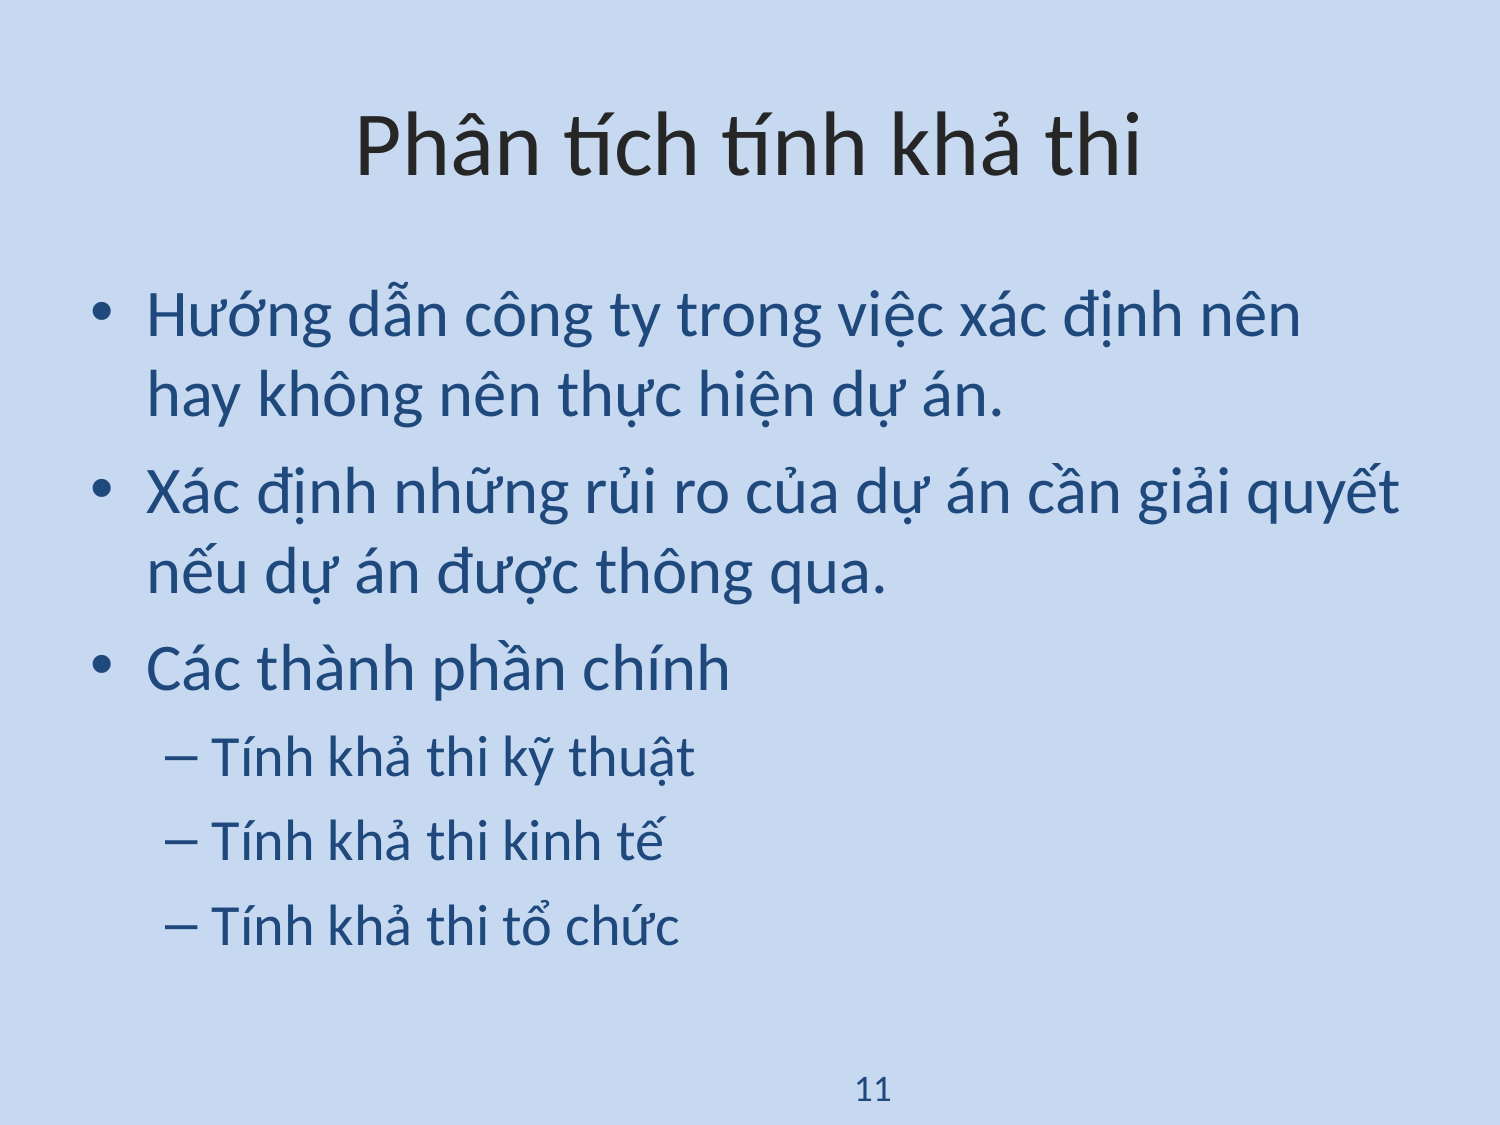

# Phân tích tính khả thi
Hướng dẫn công ty trong việc xác định nên hay không nên thực hiện dự án.
Xác định những rủi ro của dự án cần giải quyết nếu dự án được thông qua.
Các thành phần chính
Tính khả thi kỹ thuật
Tính khả thi kinh tế
Tính khả thi tổ chức